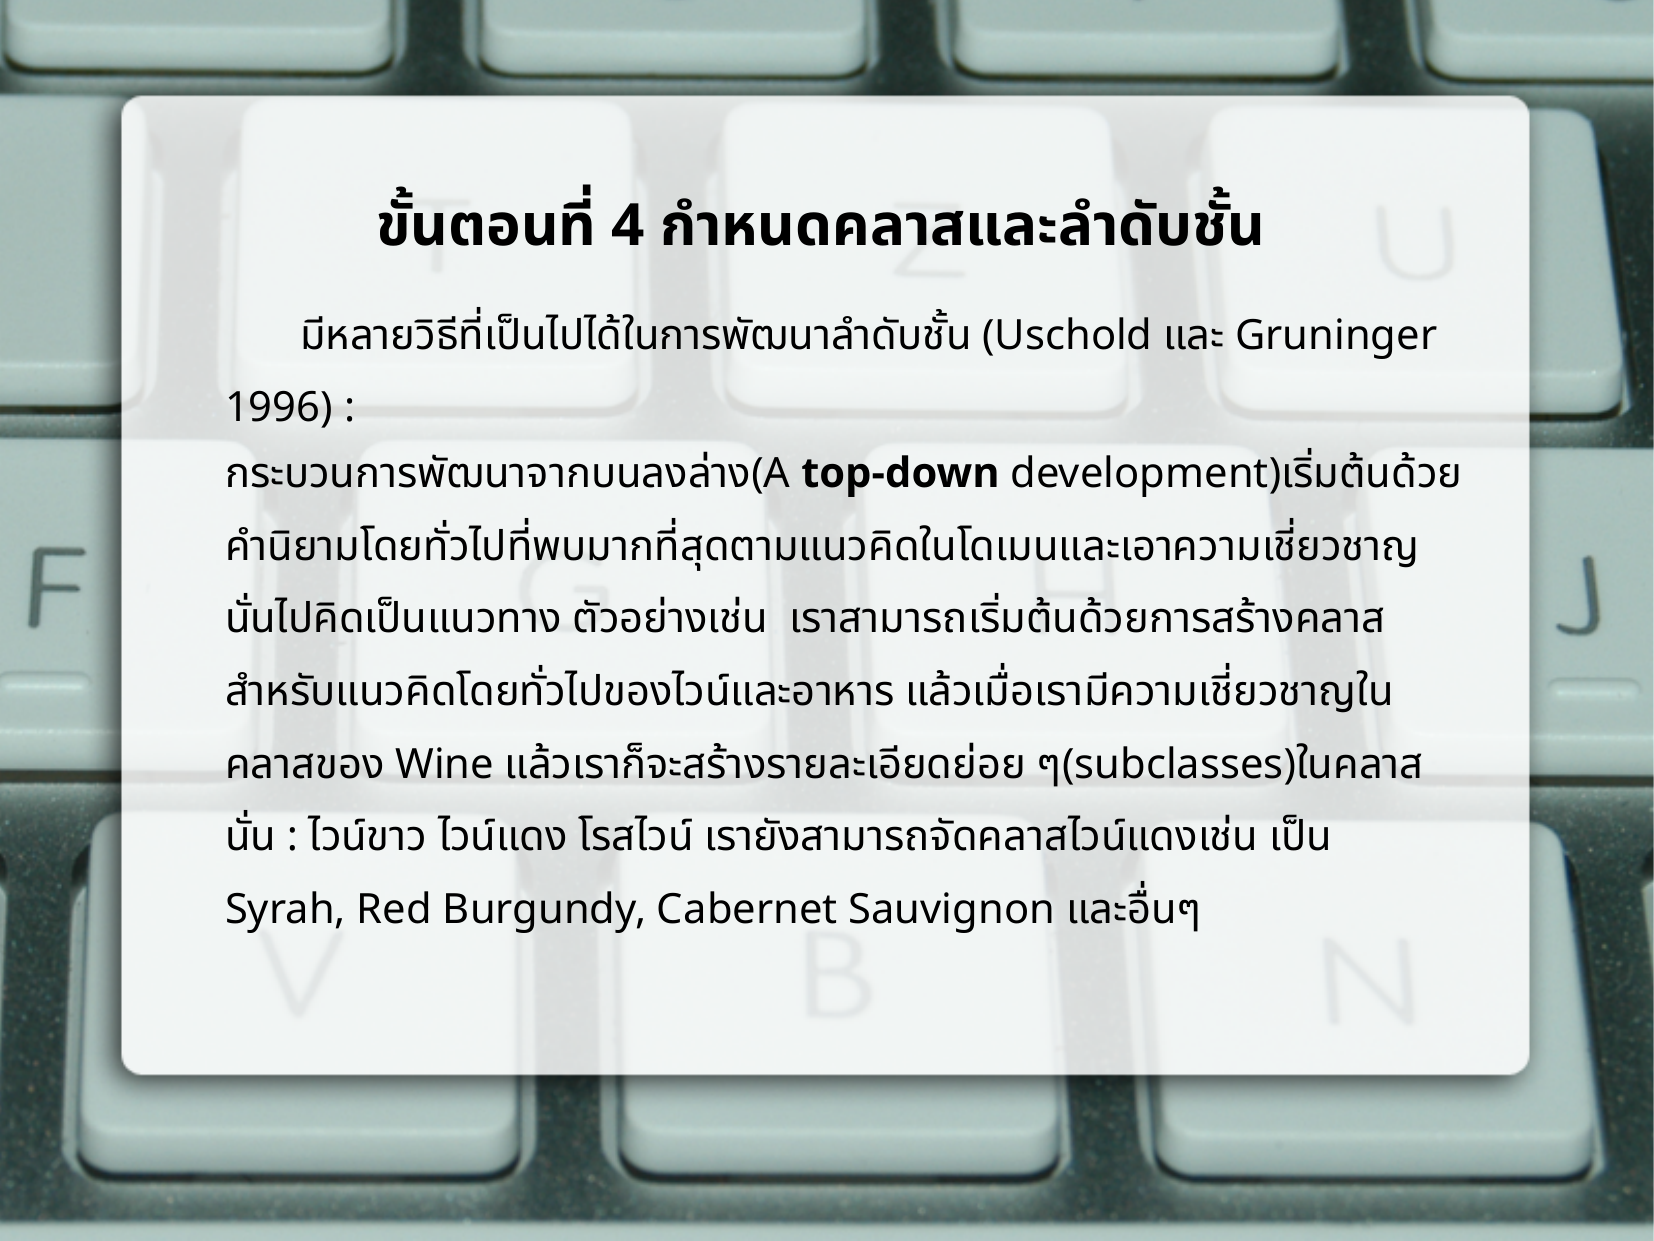

# ขั้นตอนที่ 4 กำหนดคลาสและลำดับชั้น
	มีหลายวิธีที่เป็นไปได้ในการพัฒนาลำดับชั้น (Uschold และ Gruninger 1996) :
กระบวนการพัฒนาจากบนลงล่าง(A top-down development)เริ่มต้นด้วยคำนิยามโดยทั่วไปที่พบมากที่สุดตามแนวคิดในโดเมนและเอาความเชี่ยวชาญนั่นไปคิดเป็นแนวทาง ตัวอย่างเช่น เราสามารถเริ่มต้นด้วยการสร้างคลาสสำหรับแนวคิดโดยทั่วไปของไวน์และอาหาร แล้วเมื่อเรามีความเชี่ยวชาญในคลาสของ Wine แล้วเราก็จะสร้างรายละเอียดย่อย ๆ(subclasses)ในคลาสนั่น : ไวน์ขาว ไวน์แดง โรสไวน์ เรายังสามารถจัดคลาสไวน์แดงเช่น เป็น Syrah, Red Burgundy, Cabernet Sauvignon และอื่นๆ